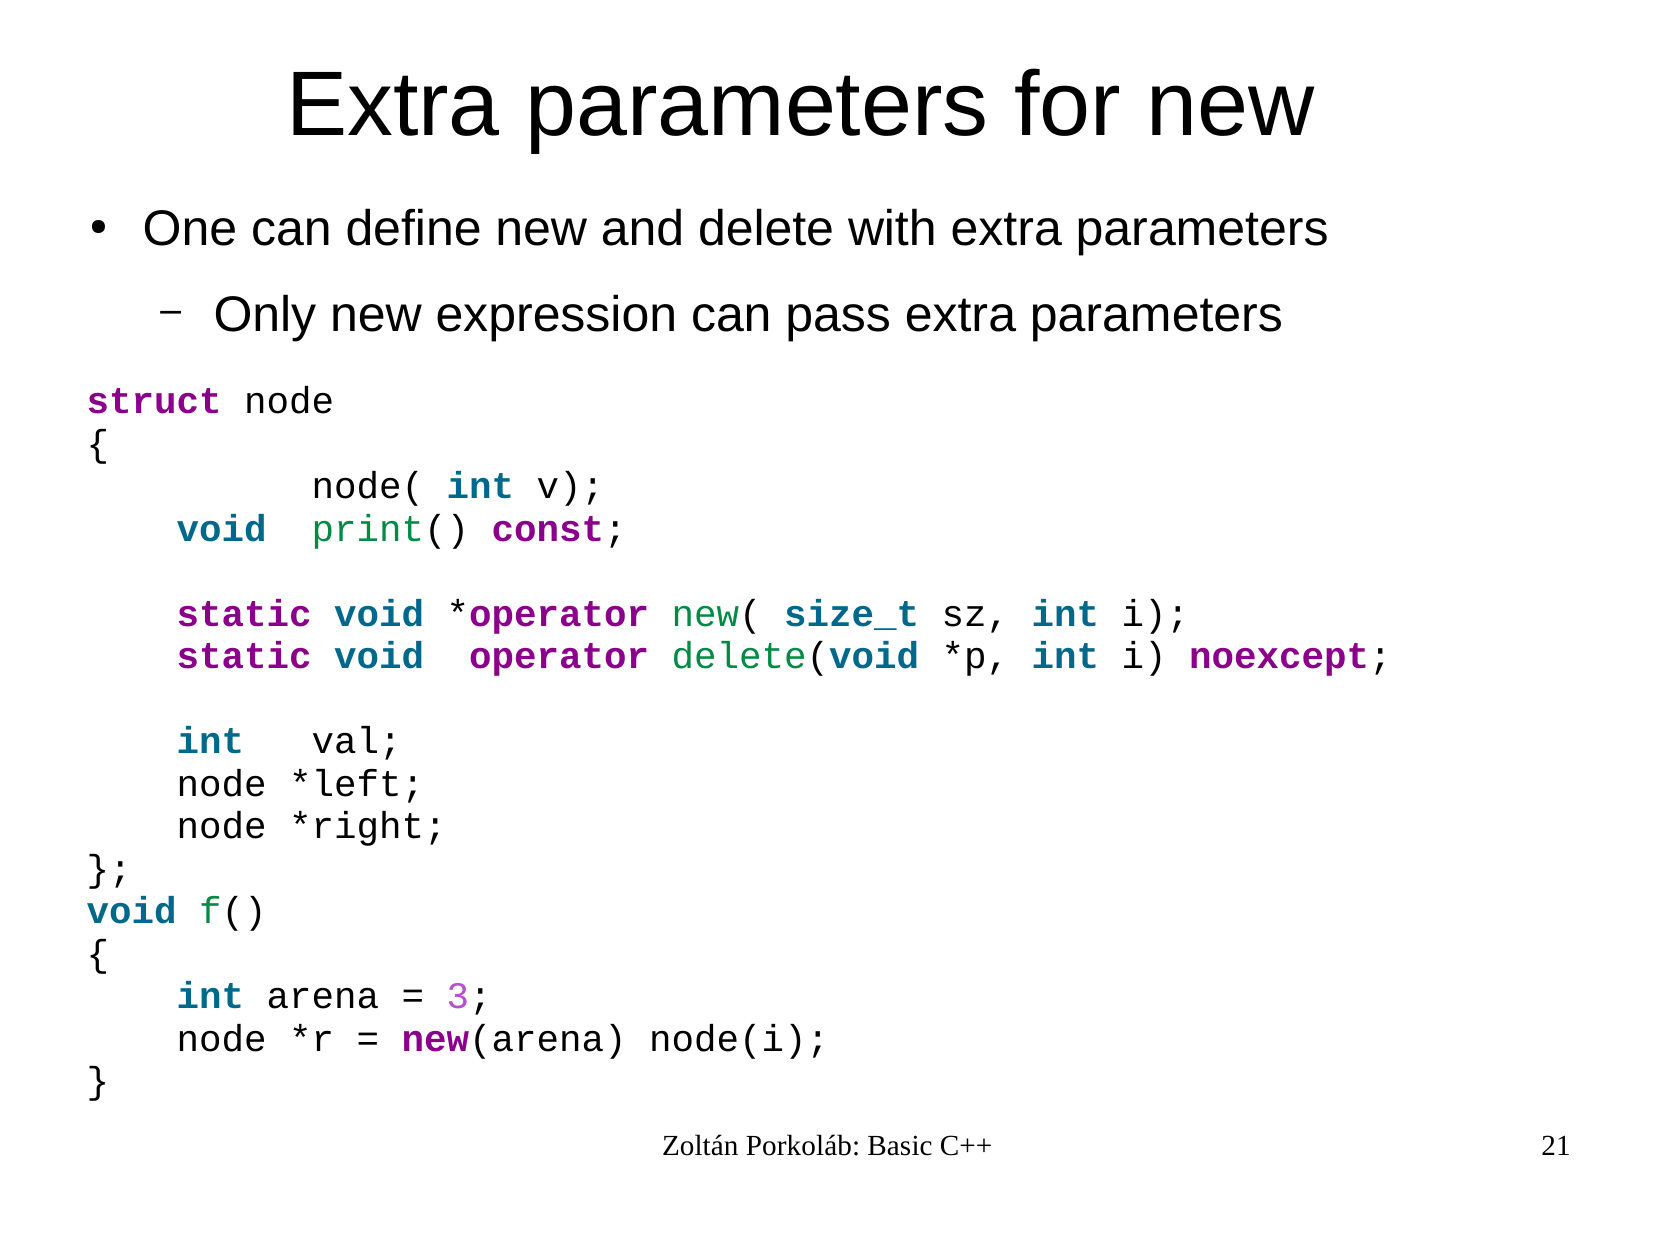

# Extra parameters for new
One can define new and delete with extra parameters
Only new expression can pass extra parameters
struct node
{
 node( int v);
 void print() const;
 static void *operator new( size_t sz, int i);
 static void operator delete(void *p, int i) noexcept;
 int val;
 node *left;
 node *right;
};
void f()
{
 int arena = 3;
 node *r = new(arena) node(i);
}
Zoltán Porkoláb: Basic C++
21